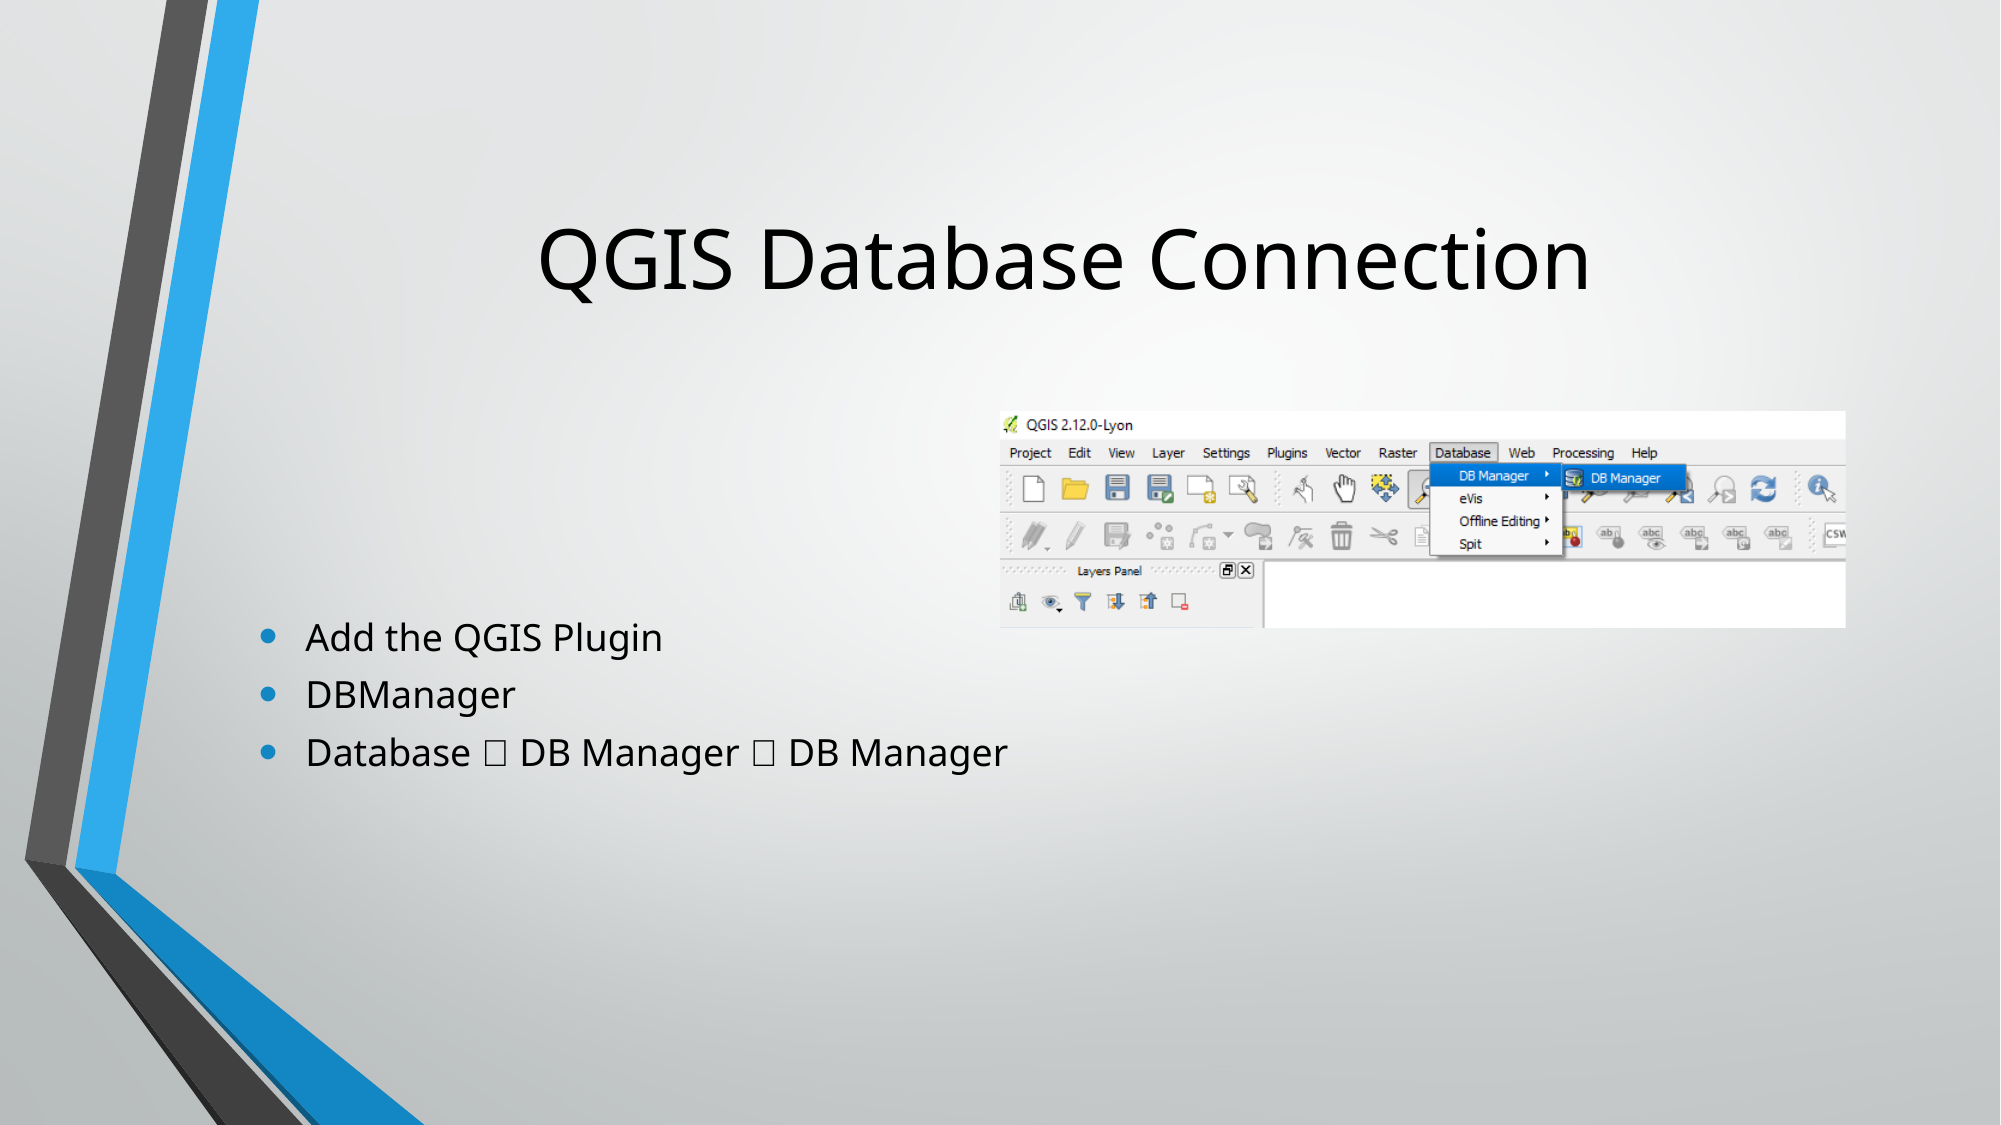

# QGIS Database Connection
Add the QGIS Plugin
DBManager
Database  DB Manager  DB Manager